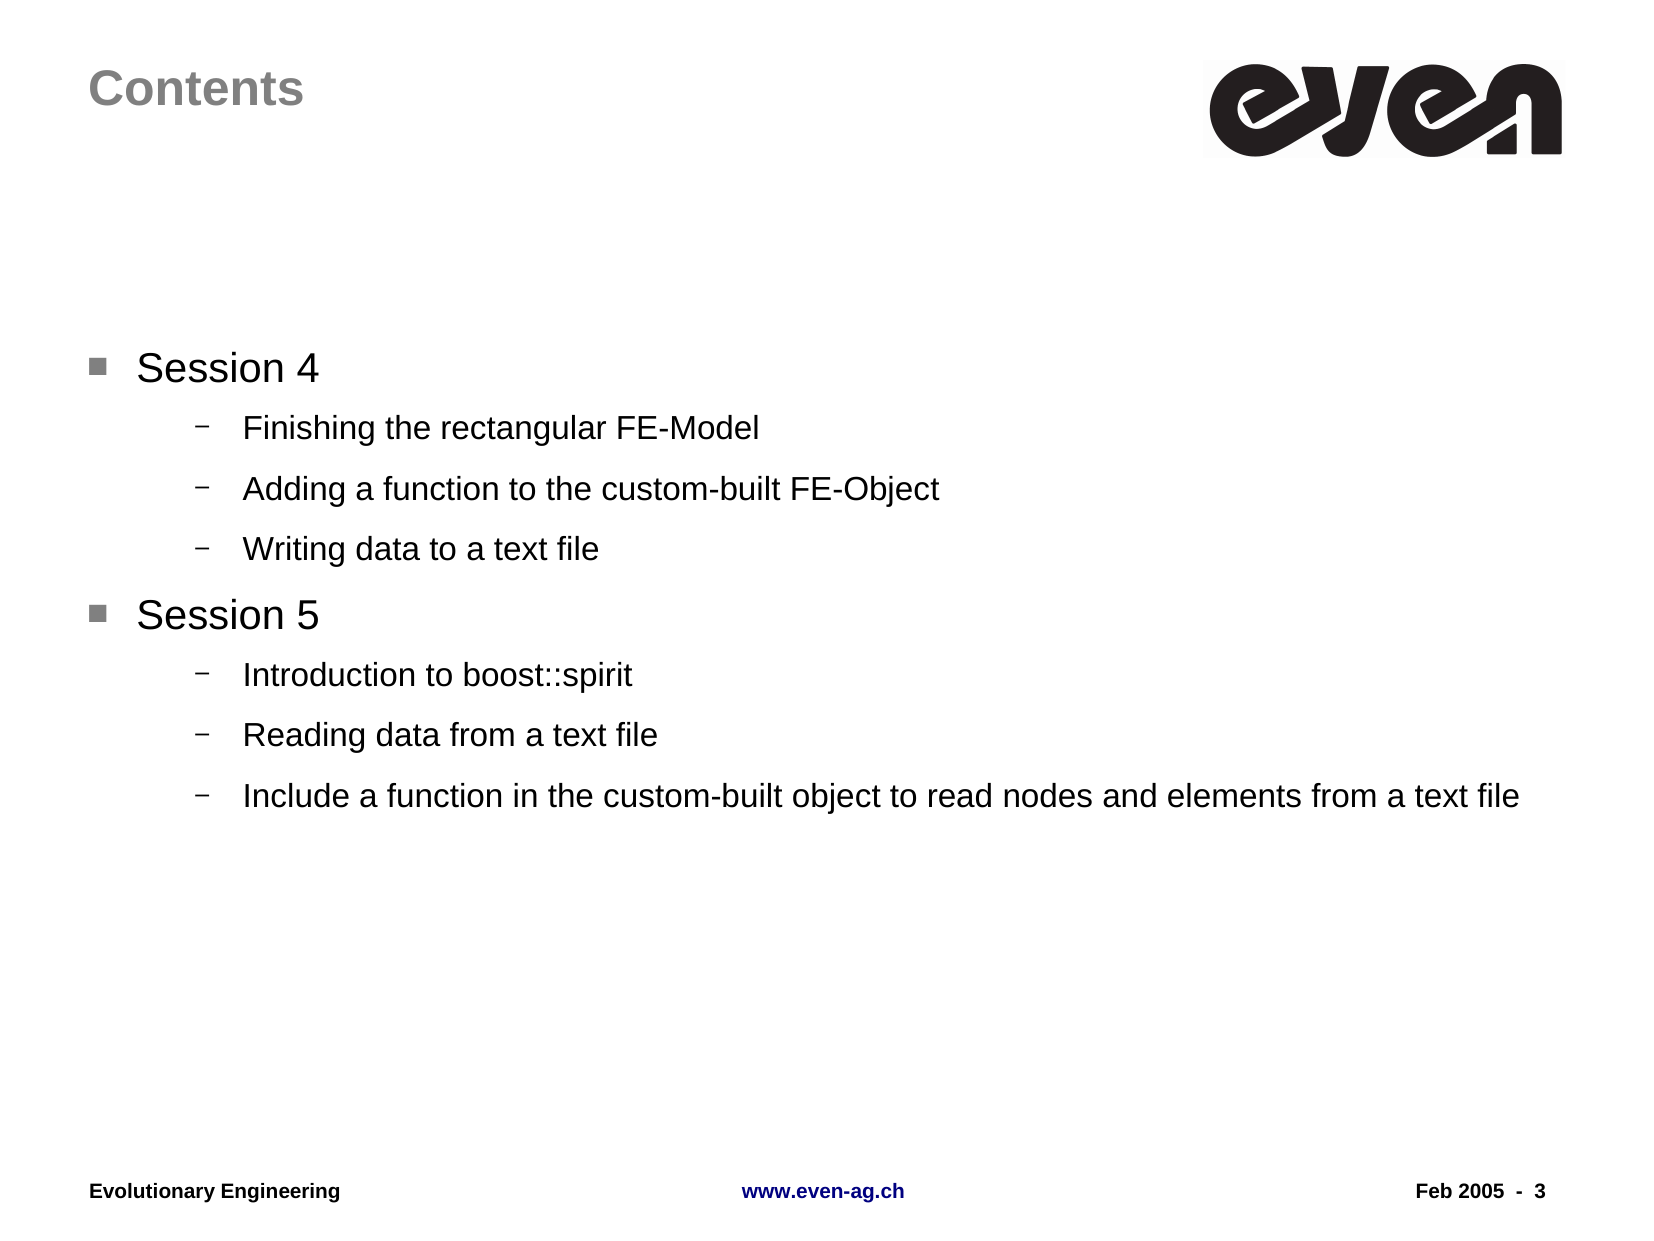

# Contents
Session 4
Finishing the rectangular FE-Model
Adding a function to the custom-built FE-Object
Writing data to a text file
Session 5
Introduction to boost::spirit
Reading data from a text file
Include a function in the custom-built object to read nodes and elements from a text file